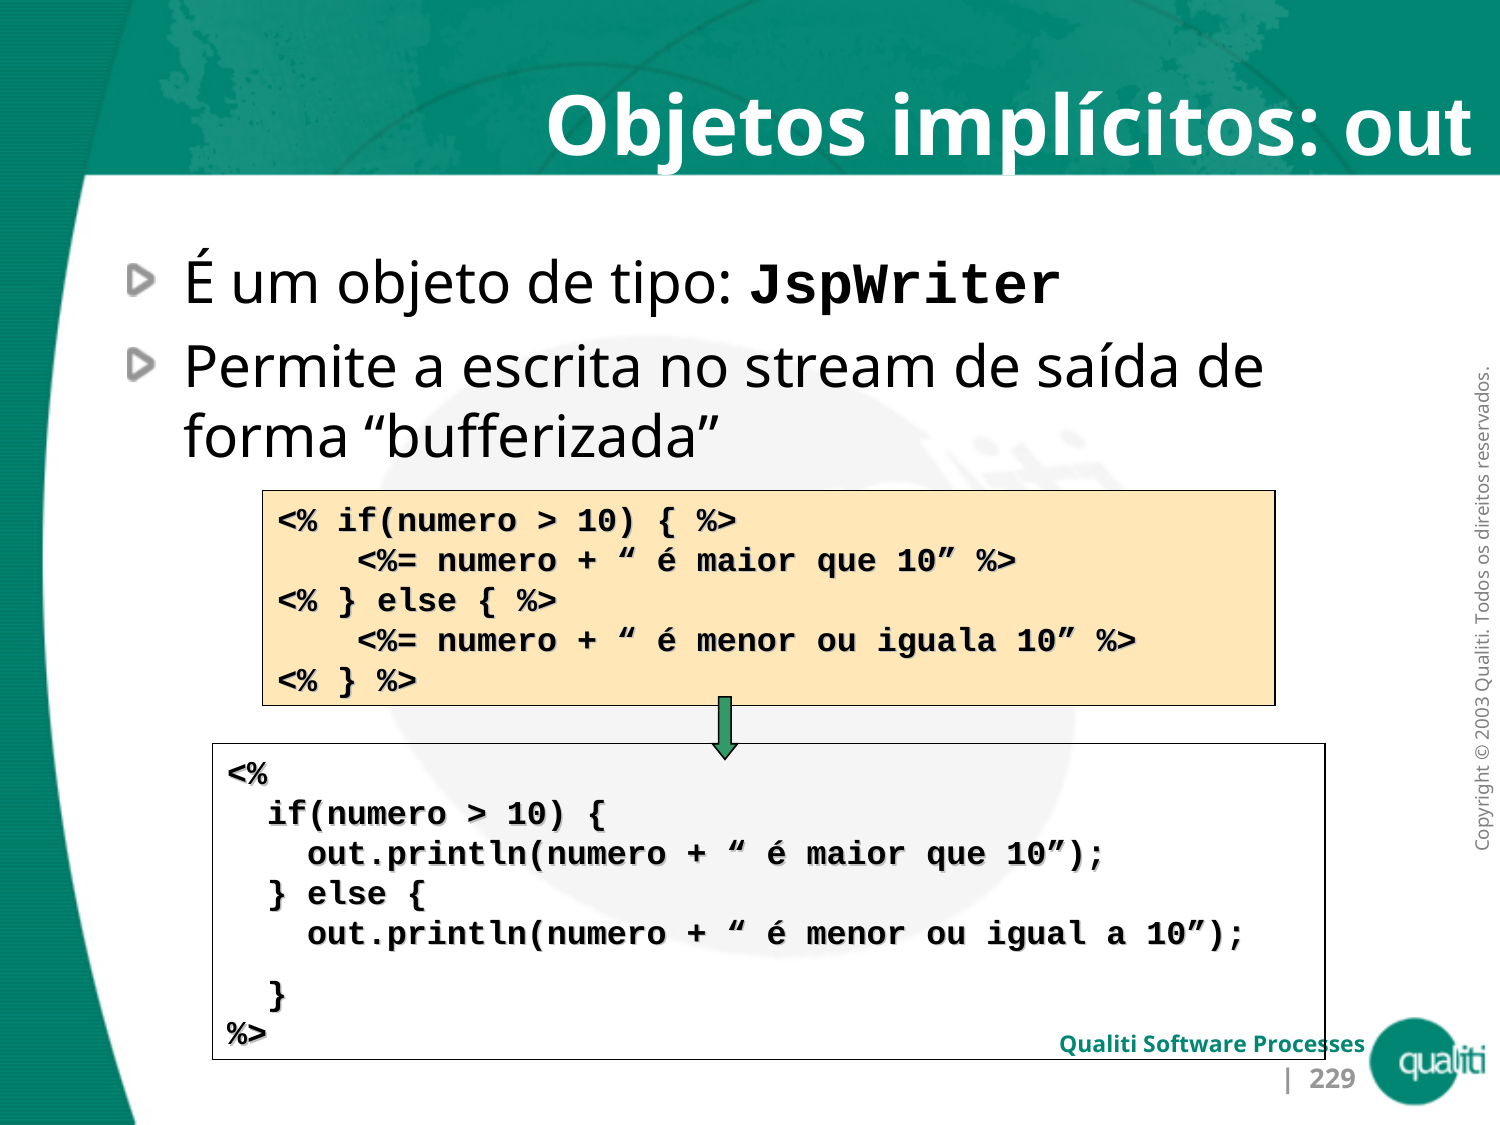

# Objetos implícitos: out
É um objeto de tipo: JspWriter
Permite a escrita no stream de saída de forma “bufferizada”
<% if(numero > 10) { %>
 <%= numero + “ é maior que 10” %>
<% } else { %>
 <%= numero + “ é menor ou iguala 10” %>
<% } %>
<%
 if(numero > 10) {
 out.println(numero + “ é maior que 10”);
 } else {
 out.println(numero + “ é menor ou igual a 10”);
 }
%>